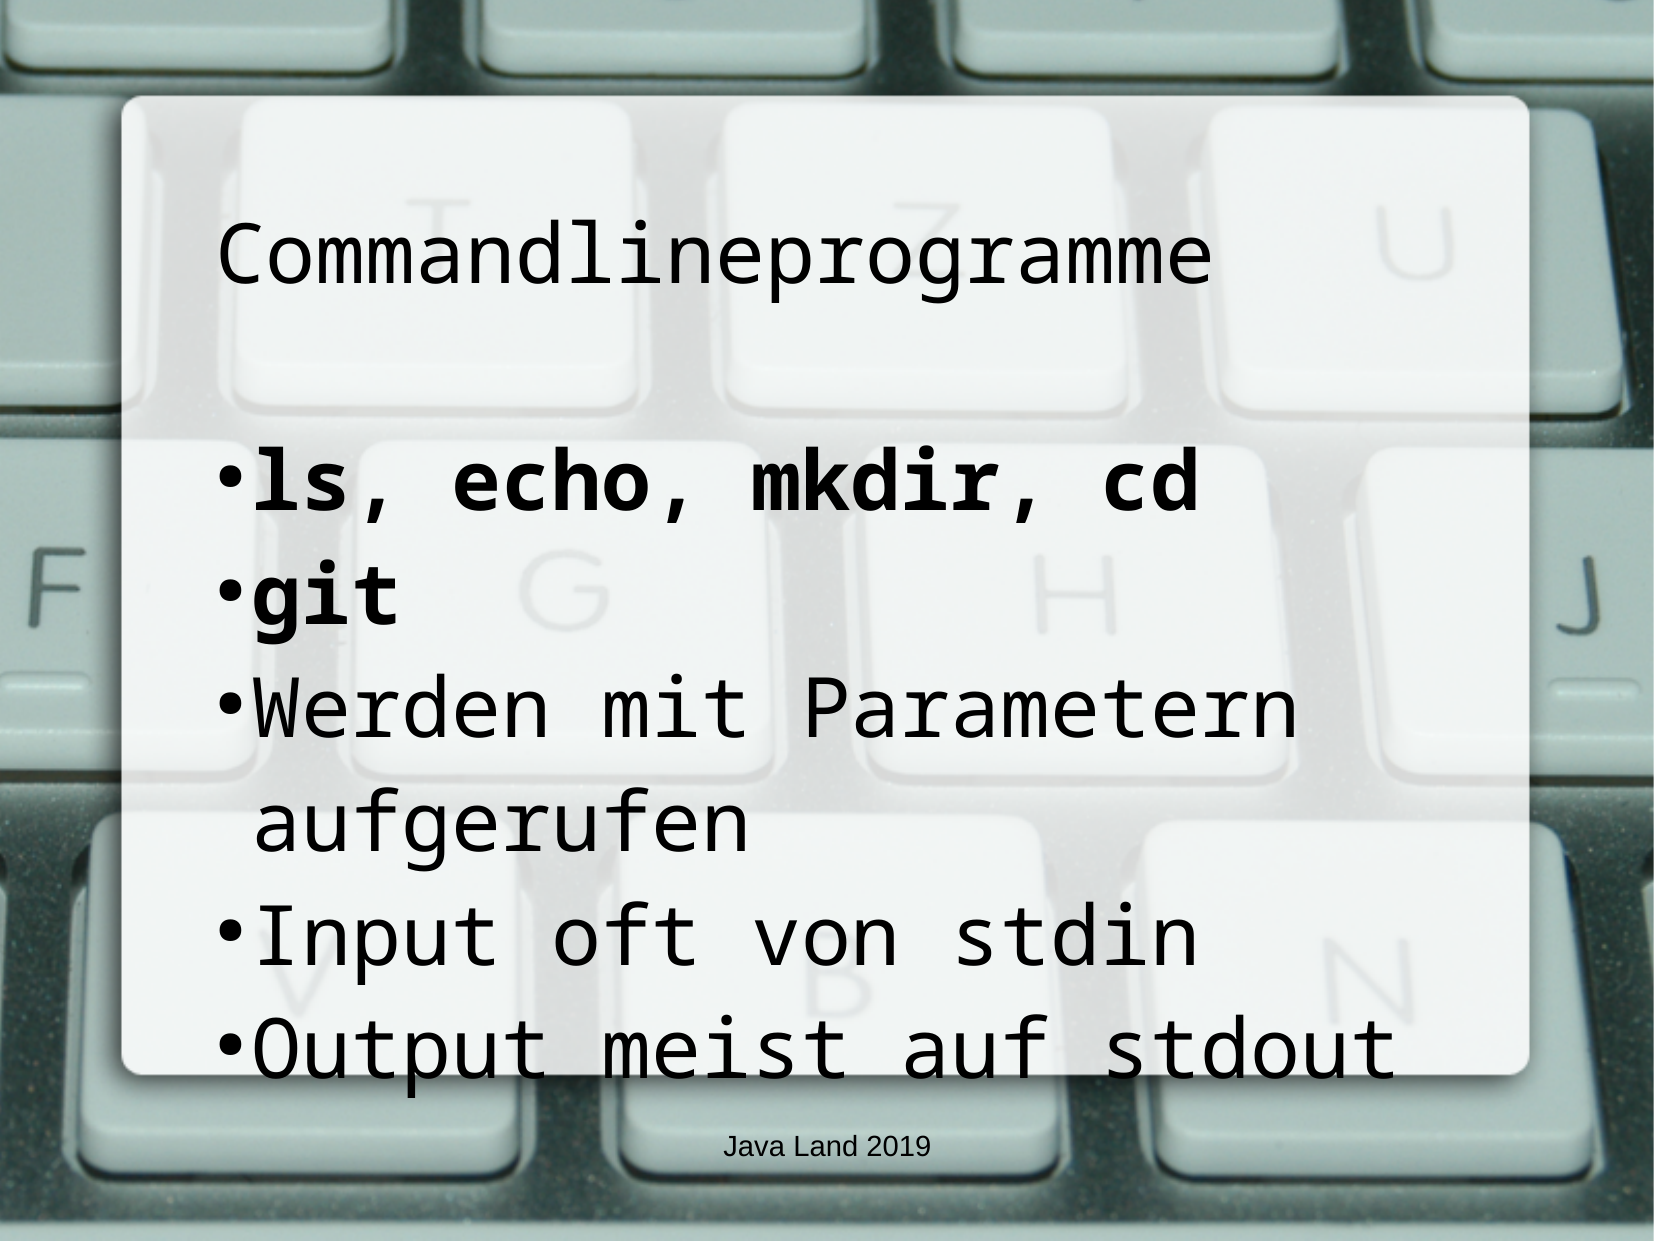

#
Commandlineprogramme
ls, echo, mkdir, cd
git
Werden mit Parametern aufgerufen
Input oft von stdin
Output meist auf stdout